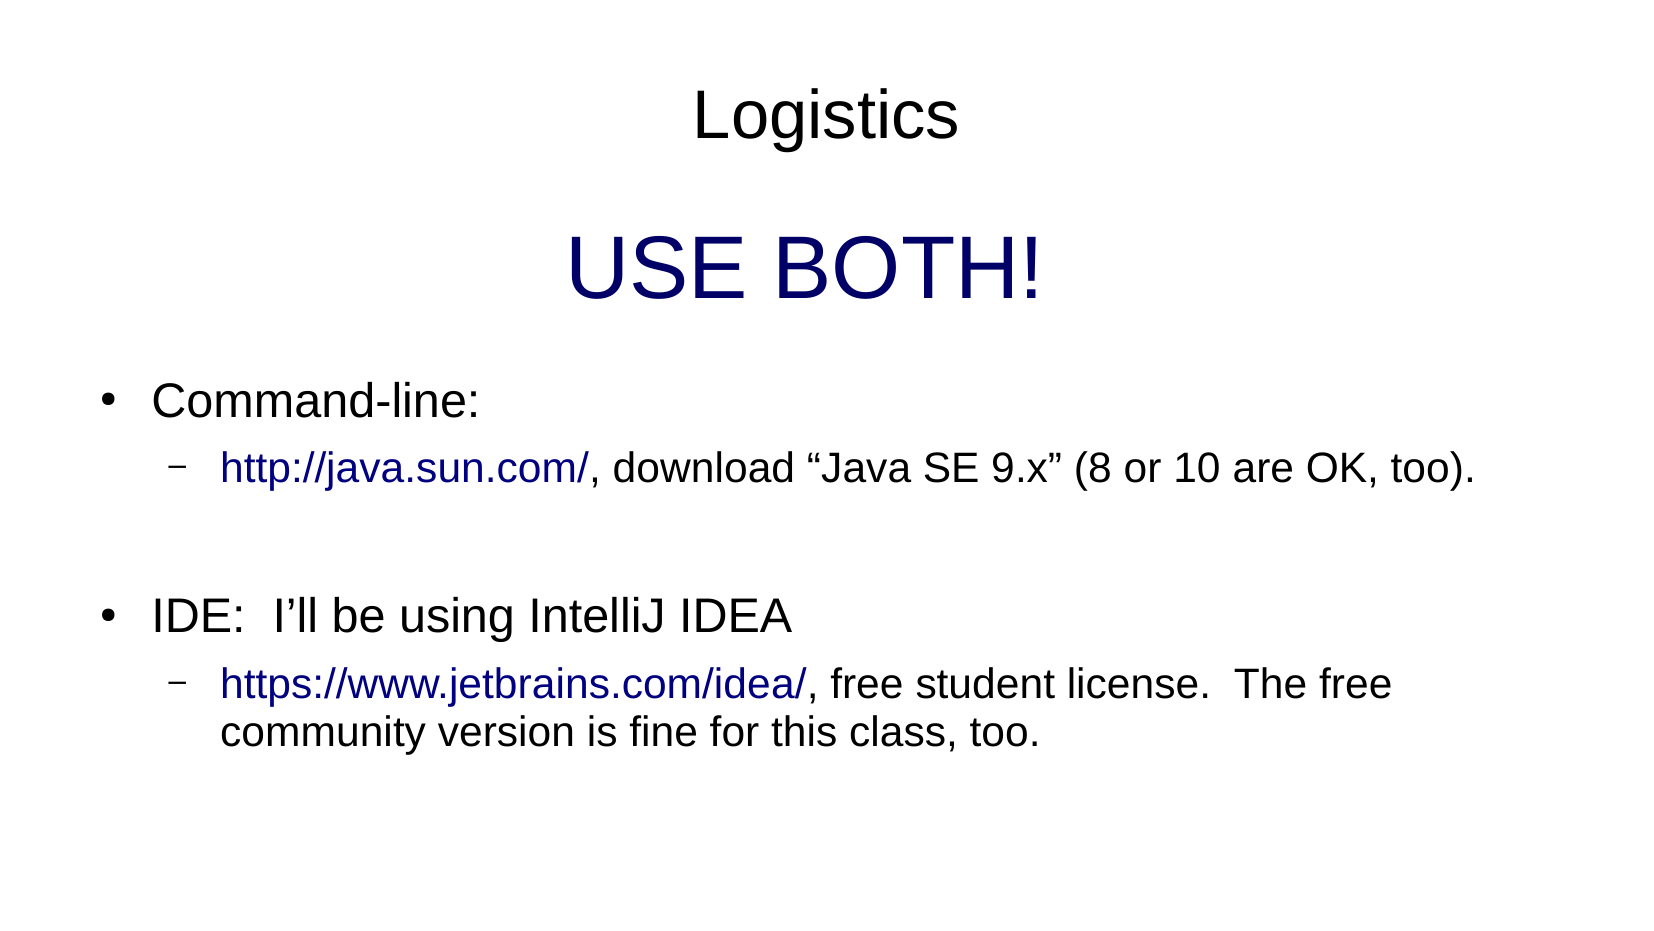

# Logistics
 USE BOTH!
Command-line:
http://java.sun.com/, download “Java SE 9.x” (8 or 10 are OK, too).
IDE: I’ll be using IntelliJ IDEA
https://www.jetbrains.com/idea/, free student license. The free community version is fine for this class, too.